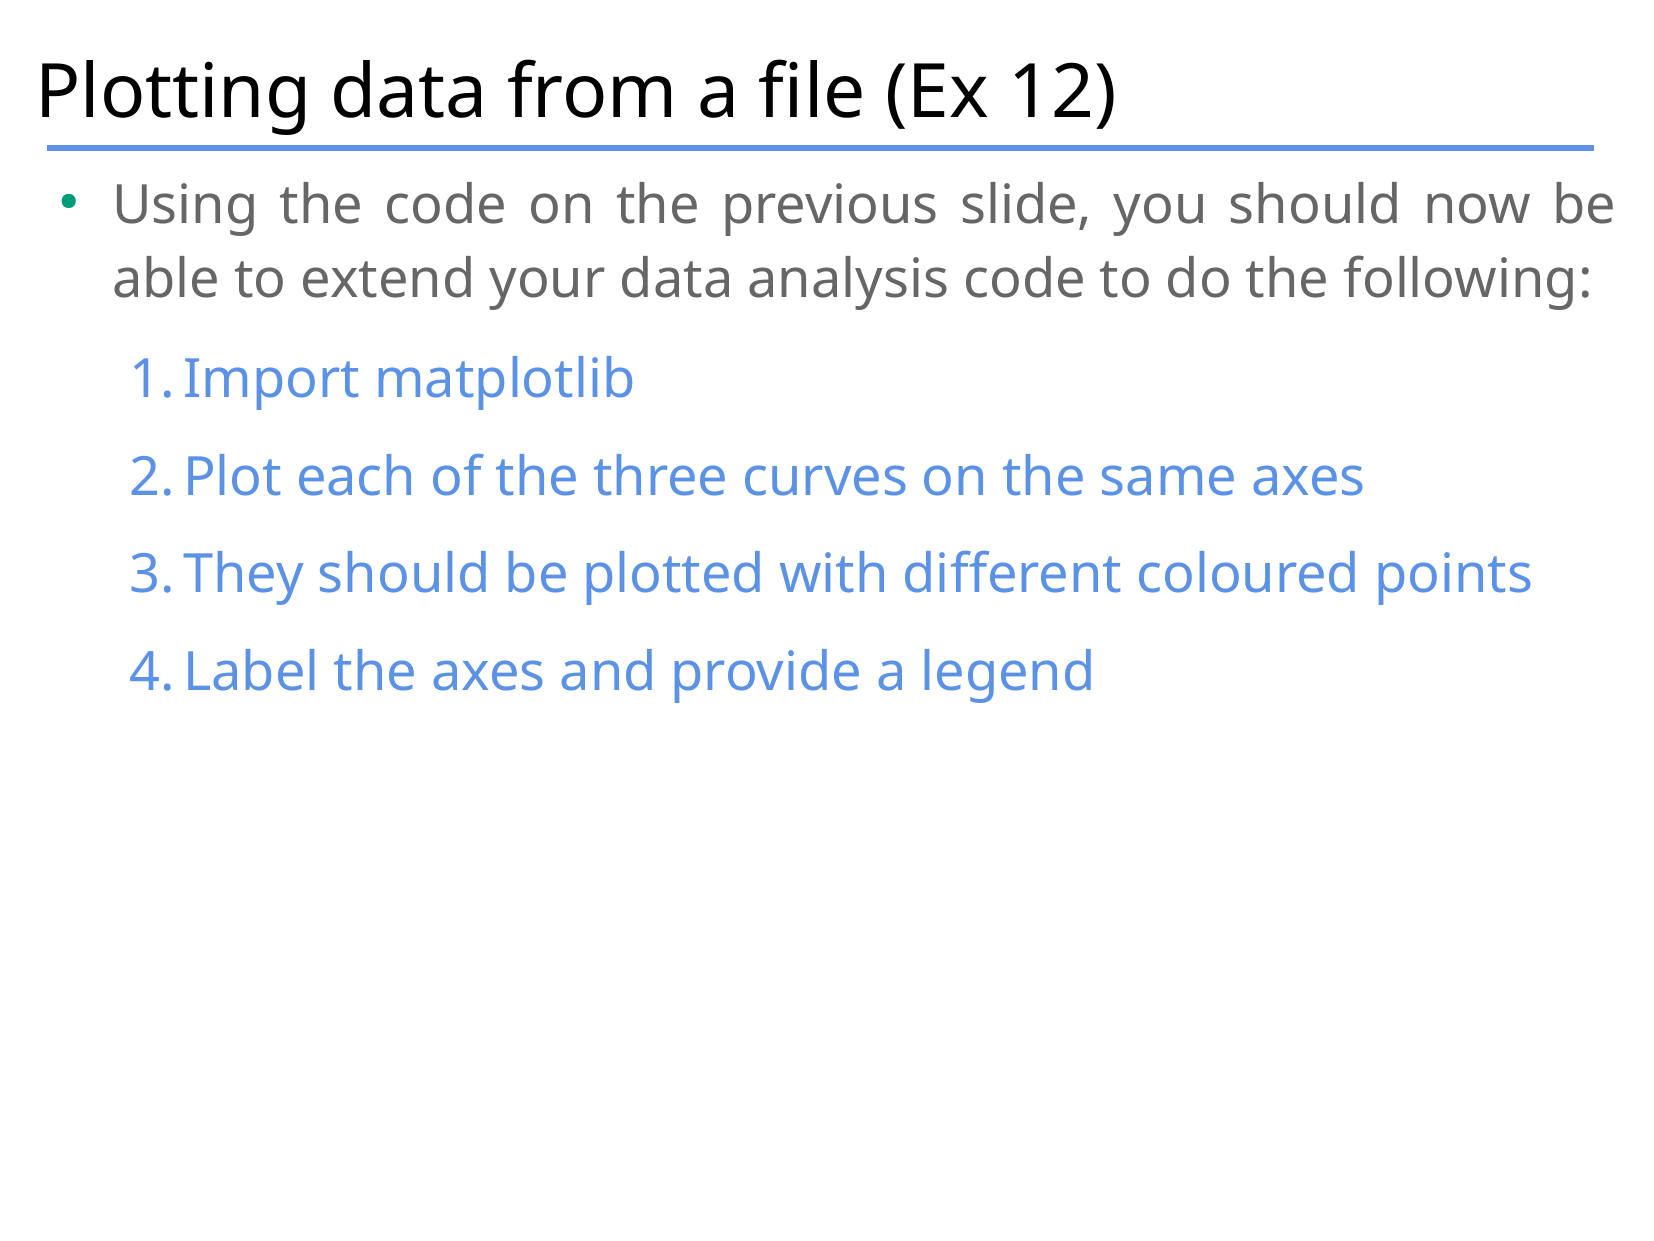

Plotting data from a file (Ex 12)
# Using the code on the previous slide, you should now be able to extend your data analysis code to do the following:
Import matplotlib
Plot each of the three curves on the same axes
They should be plotted with different coloured points
Label the axes and provide a legend